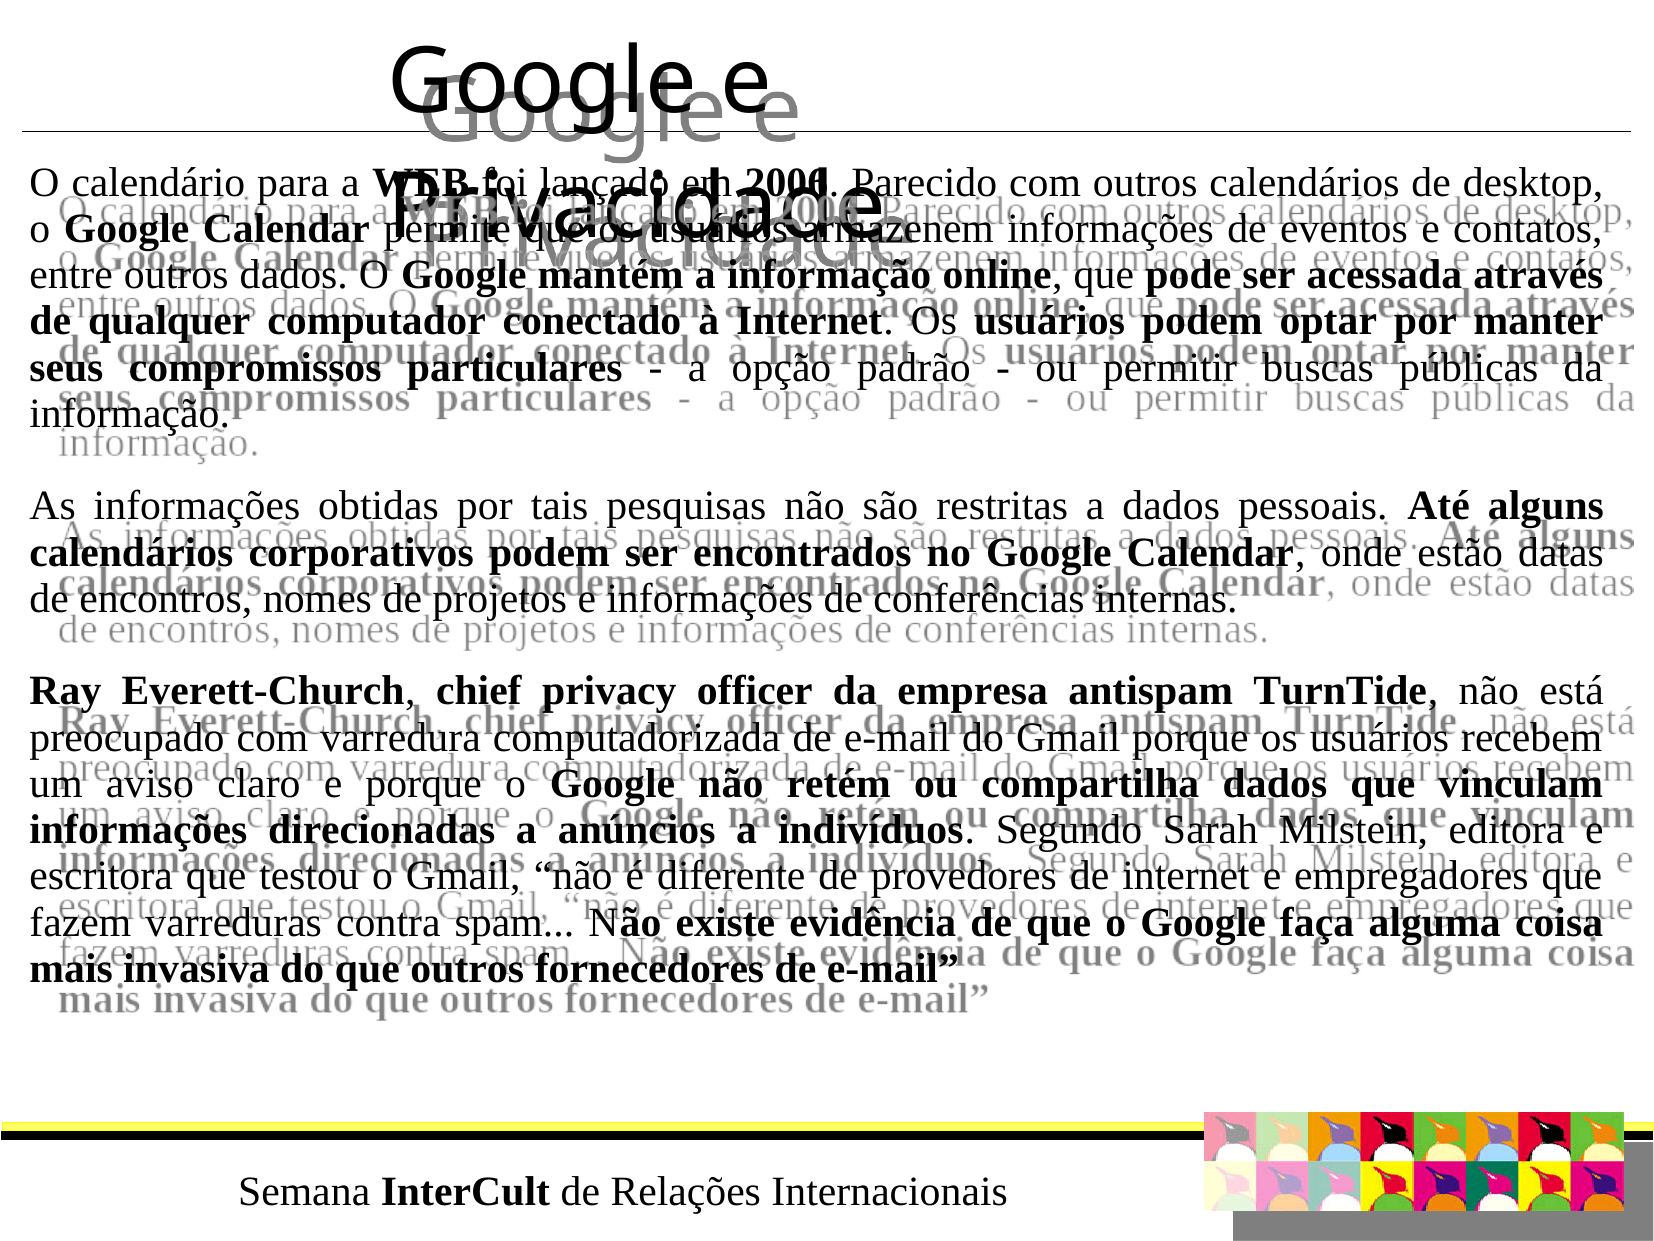

Google e Privacidade
O calendário para a WEB foi lançado em 2006. Parecido com outros calendários de desktop, o Google Calendar permite que os usuários armazenem informações de eventos e contatos, entre outros dados. O Google mantém a informação online, que pode ser acessada através de qualquer computador conectado à Internet. Os usuários podem optar por manter seus compromissos particulares - a opção padrão - ou permitir buscas públicas da informação.
As informações obtidas por tais pesquisas não são restritas a dados pessoais. Até alguns calendários corporativos podem ser encontrados no Google Calendar, onde estão datas de encontros, nomes de projetos e informações de conferências internas.
Ray Everett-Church, chief privacy officer da empresa antispam TurnTide, não está preocupado com varredura computadorizada de e-mail do Gmail porque os usuários recebem um aviso claro e porque o Google não retém ou compartilha dados que vinculam informações direcionadas a anúncios a indivíduos. Segundo Sarah Milstein, editora e escritora que testou o Gmail, “não é diferente de provedores de internet e empregadores que fazem varreduras contra spam... Não existe evidência de que o Google faça alguma coisa mais invasiva do que outros fornecedores de e-mail”
Semana InterCult de Relações Internacionais